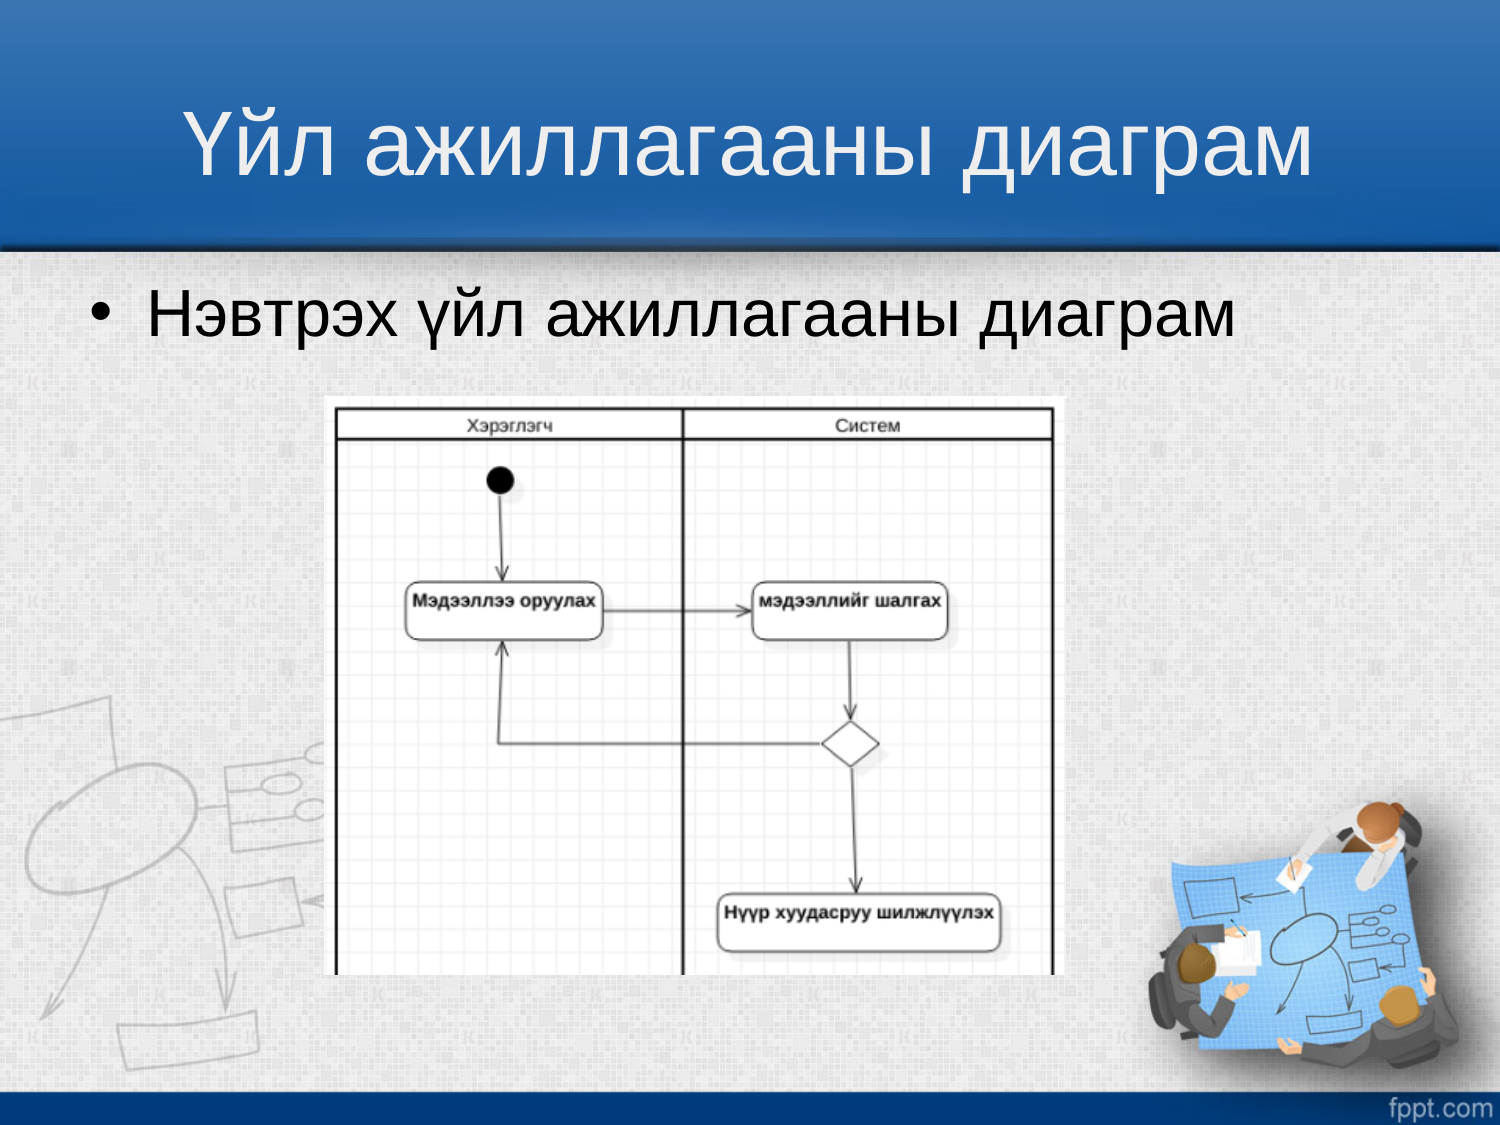

# Үйл ажиллагааны диаграм
Нэвтрэх үйл ажиллагааны диаграм